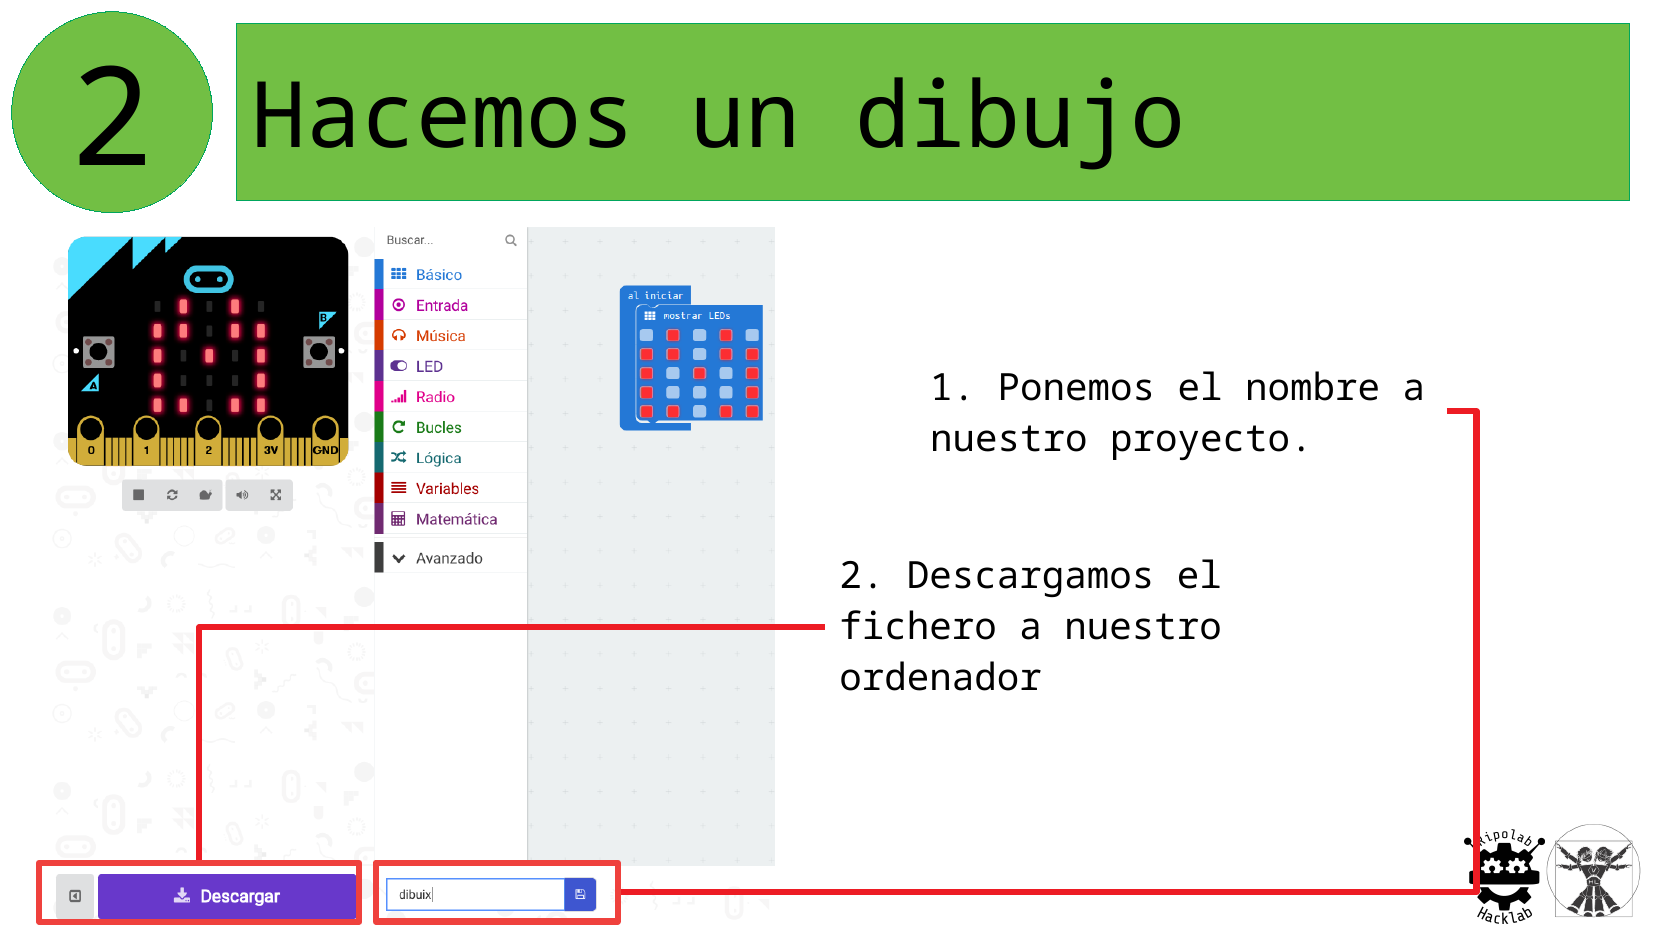

2
Hacemos un dibujo
1. Ponemos el nombre a nuestro proyecto.
2. Descargamos el fichero a nuestro ordenador